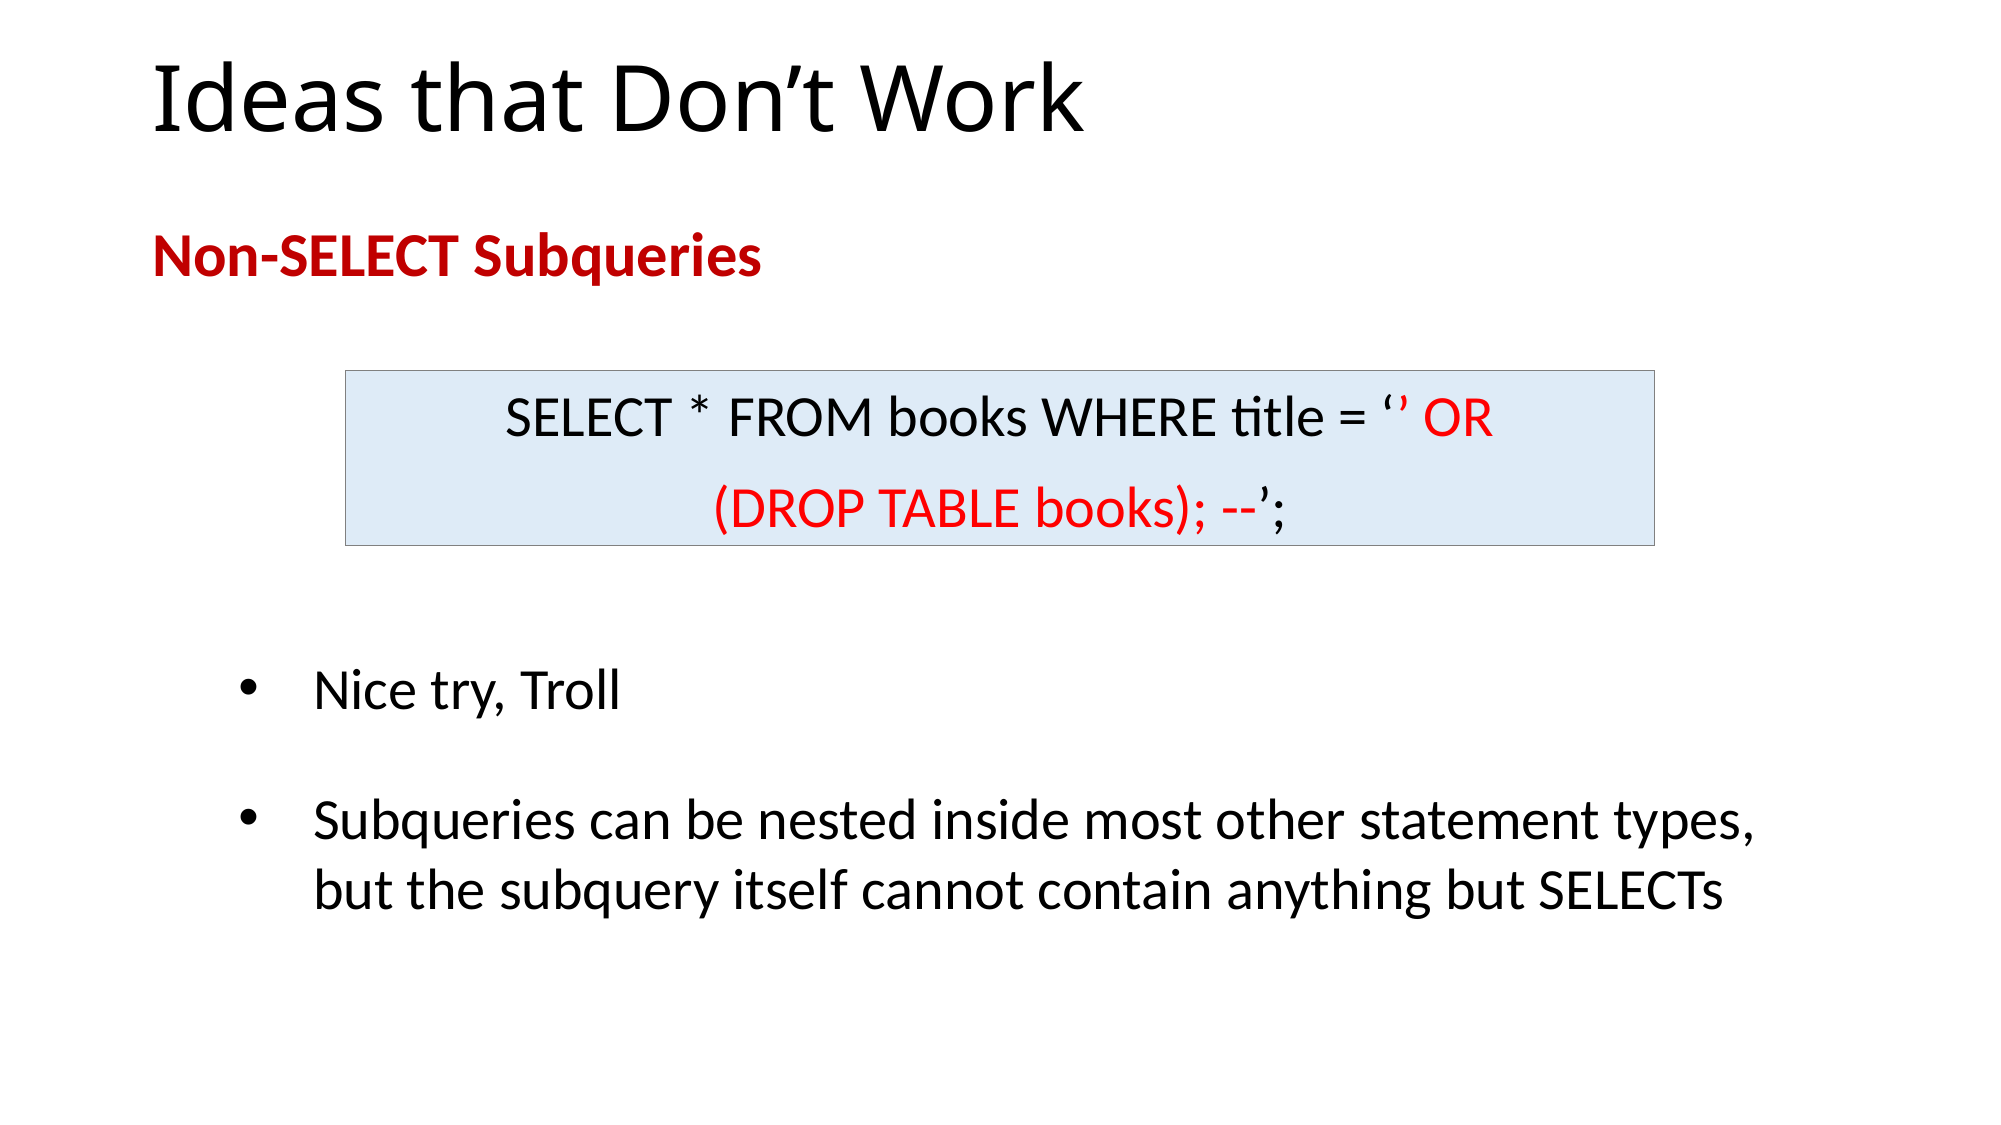

# Ideas that Don’t Work
Non-SELECT Subqueries
SELECT * FROM books WHERE title = ‘’ OR
(DROP TABLE books); --’;
Nice try, Troll
Subqueries can be nested inside most other statement types, but the subquery itself cannot contain anything but SELECTs